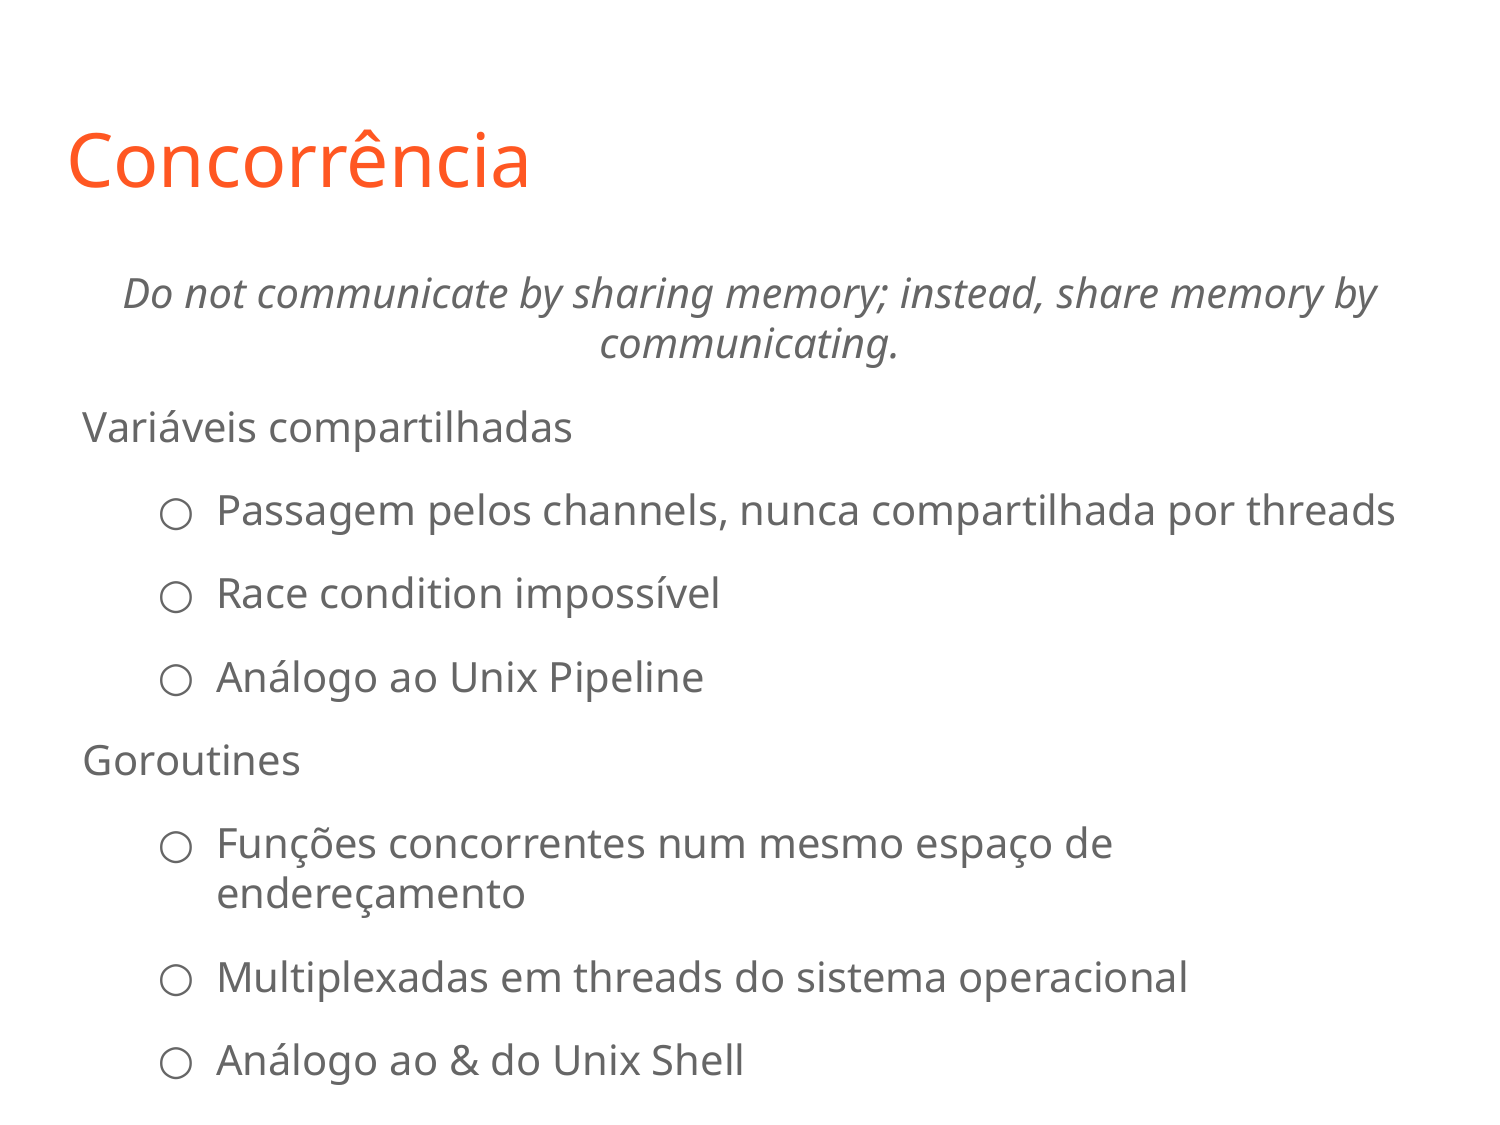

# Concorrência
Do not communicate by sharing memory; instead, share memory by communicating.
Variáveis compartilhadas
Passagem pelos channels, nunca compartilhada por threads
Race condition impossível
Análogo ao Unix Pipeline
Goroutines
Funções concorrentes num mesmo espaço de endereçamento
Multiplexadas em threads do sistema operacional
Análogo ao & do Unix Shell
Channels
Com buffer serve como semáforo - limita throughput